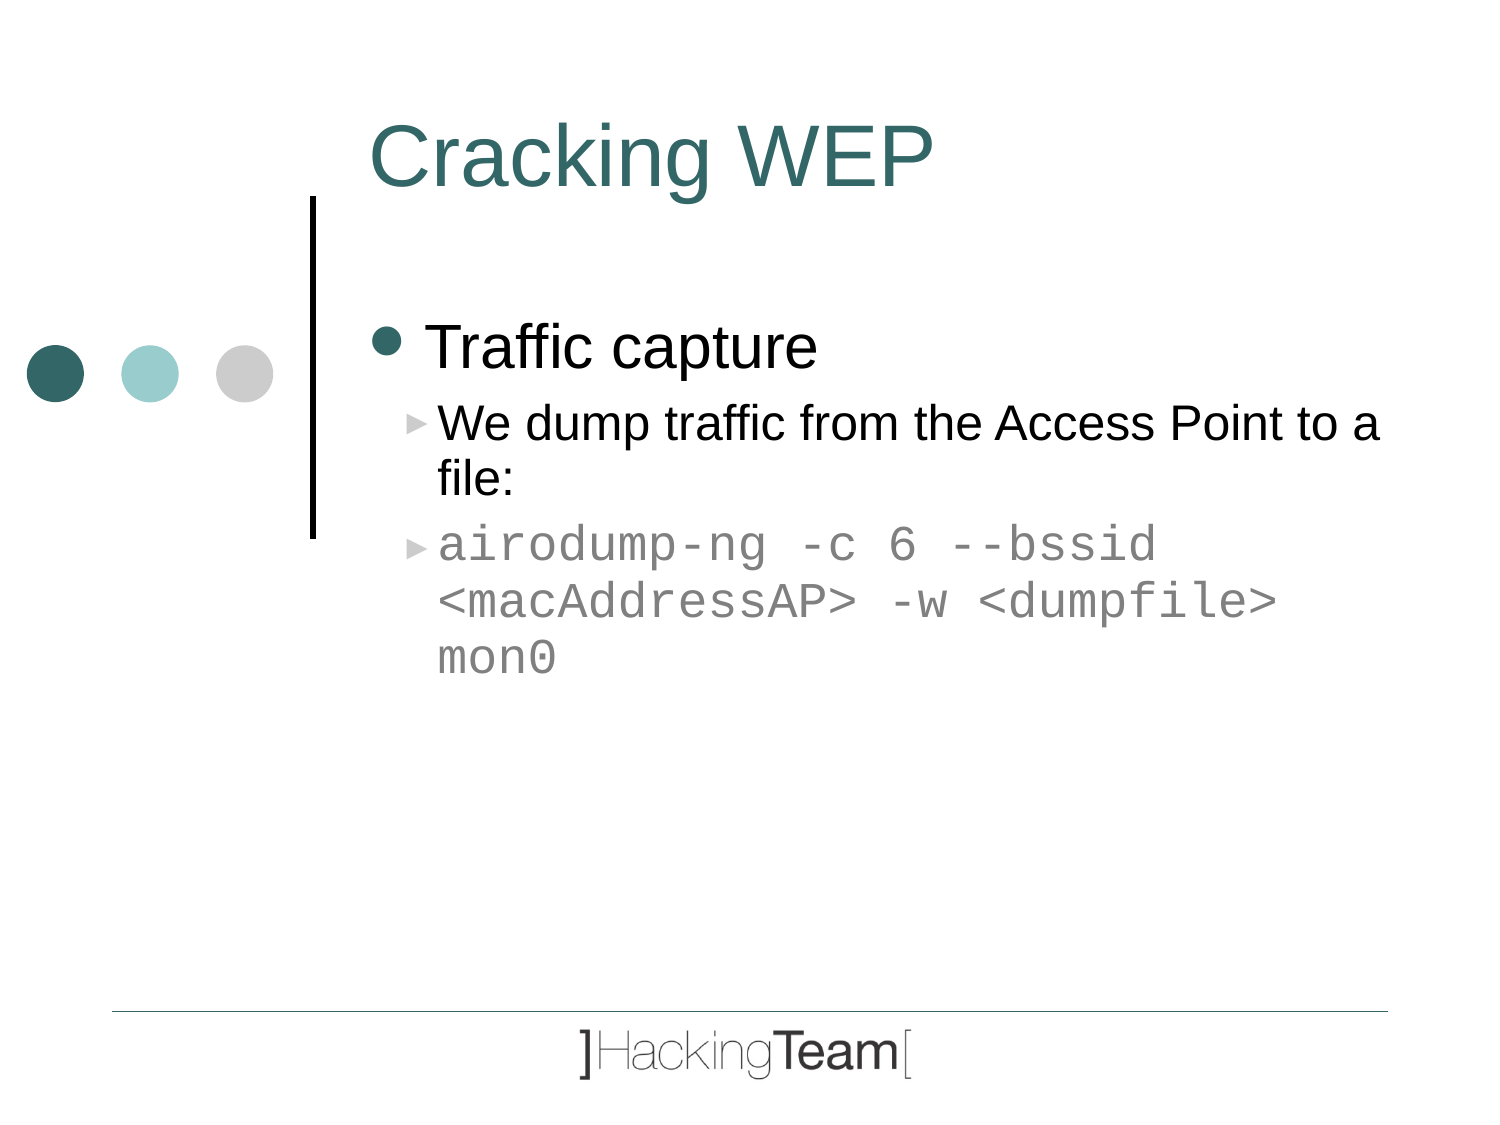

# Cracking WEP
Traffic capture
We dump traffic from the Access Point to a file:
airodump-ng -c 6 --bssid <macAddressAP> -w <dumpfile> mon0